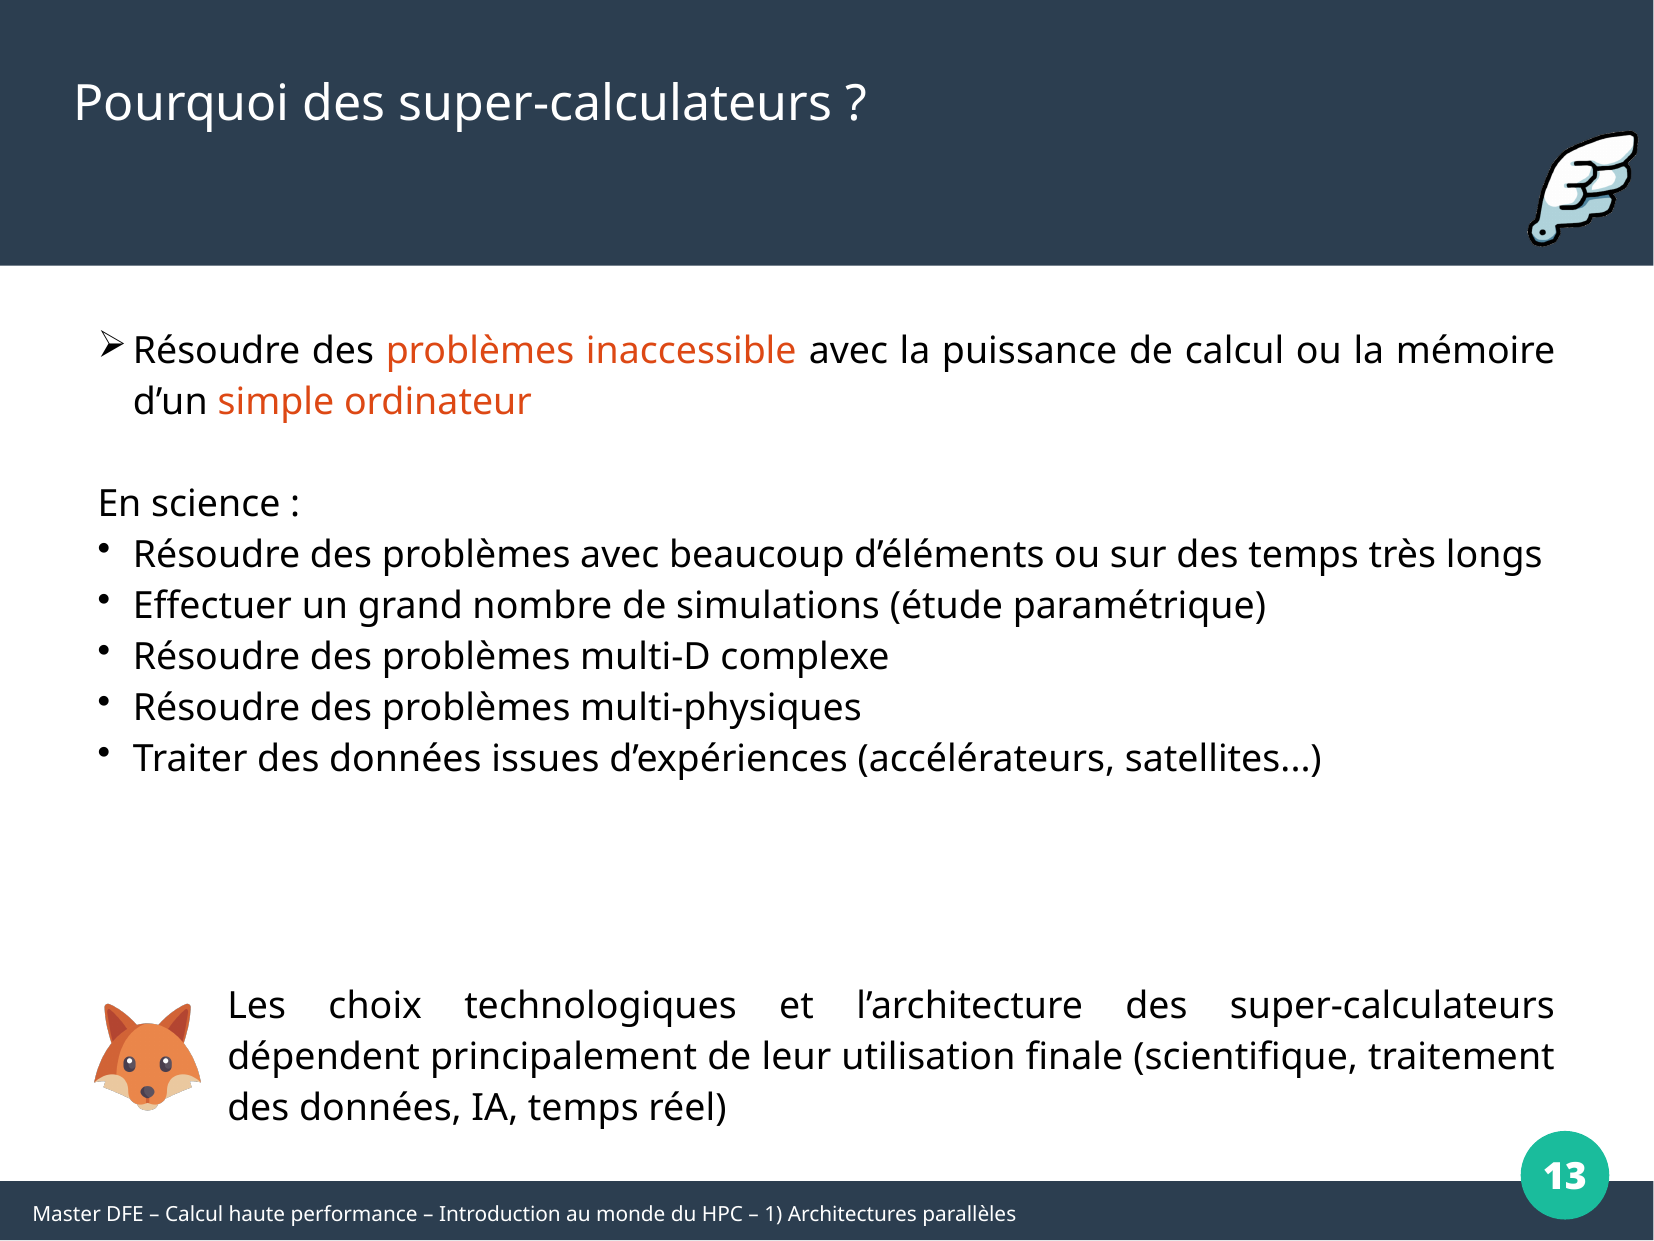

Pourquoi des super-calculateurs ?
Résoudre des problèmes inaccessible avec la puissance de calcul ou la mémoire d’un simple ordinateur
En science :
Résoudre des problèmes avec beaucoup d’éléments ou sur des temps très longs
Effectuer un grand nombre de simulations (étude paramétrique)
Résoudre des problèmes multi-D complexe
Résoudre des problèmes multi-physiques
Traiter des données issues d’expériences (accélérateurs, satellites...)
Les choix technologiques et l’architecture des super-calculateurs dépendent principalement de leur utilisation finale (scientifique, traitement des données, IA, temps réel)
13
Master DFE – Calcul haute performance – Introduction au monde du HPC – 1) Architectures parallèles